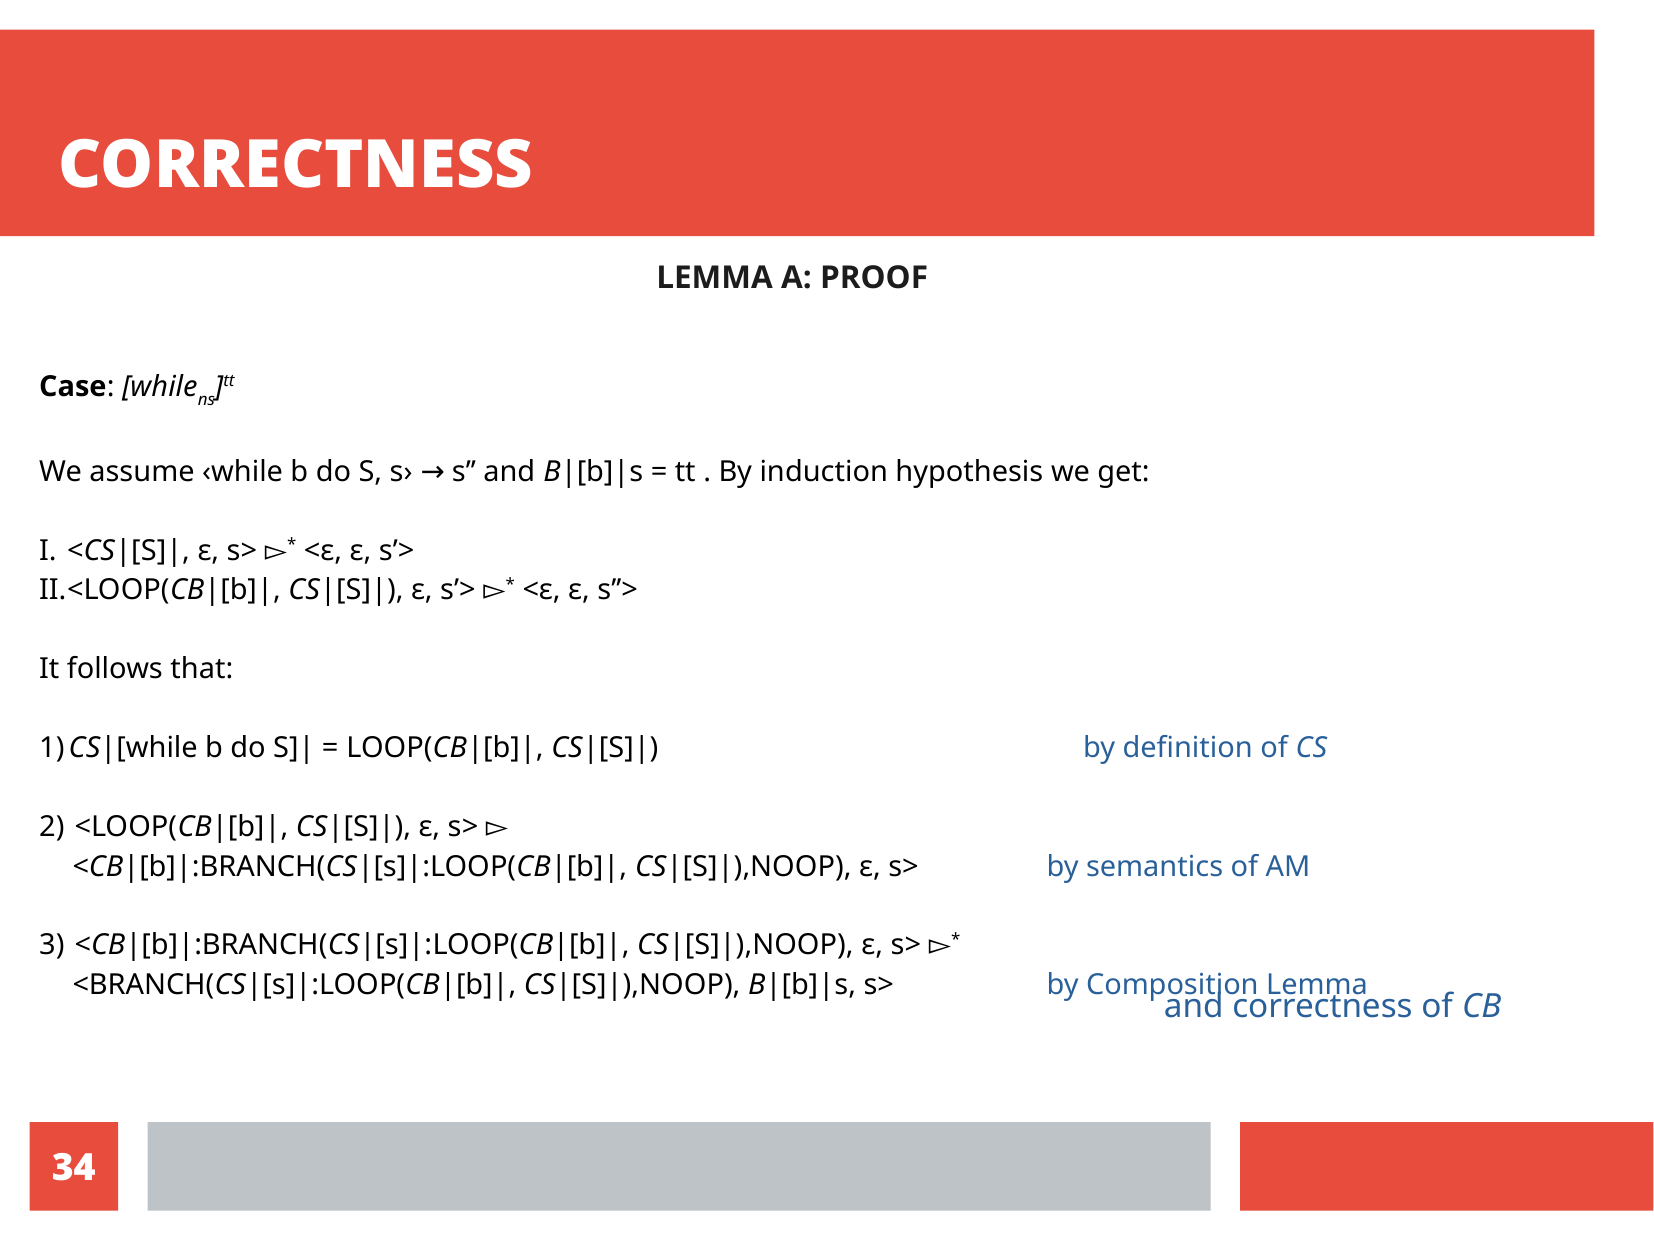

# CORRECTNESS
LEMMA A: PROOF
Case: [whilens]tt
We assume ‹while b do S, s› → s’’ and B|[b]|s = tt . By induction hypothesis we get:
 <CS|[S]|, ε, s> ▻* <ε, ε, s’>
 <LOOP(CB|[b]|, CS|[S]|), ε, s’> ▻* <ε, ε, s’’>
It follows that:
 CS|[while b do S]| = LOOP(CB|[b]|, CS|[S]|)				 	 							 	 	 	 	 				 		by definition of CS
 <LOOP(CB|[b]|, CS|[S]|), ε, s> ▻
 <CB|[b]|:BRANCH(CS|[s]|:LOOP(CB|[b]|, CS|[S]|),NOOP), ε, s>	 	 	 by semantics of AM
 <CB|[b]|:BRANCH(CS|[s]|:LOOP(CB|[b]|, CS|[S]|),NOOP), ε, s> ▻*
 <BRANCH(CS|[s]|:LOOP(CB|[b]|, CS|[S]|),NOOP), B|[b]|s, s>	 			 		 by Composition Lemma
and correctness of CB
34